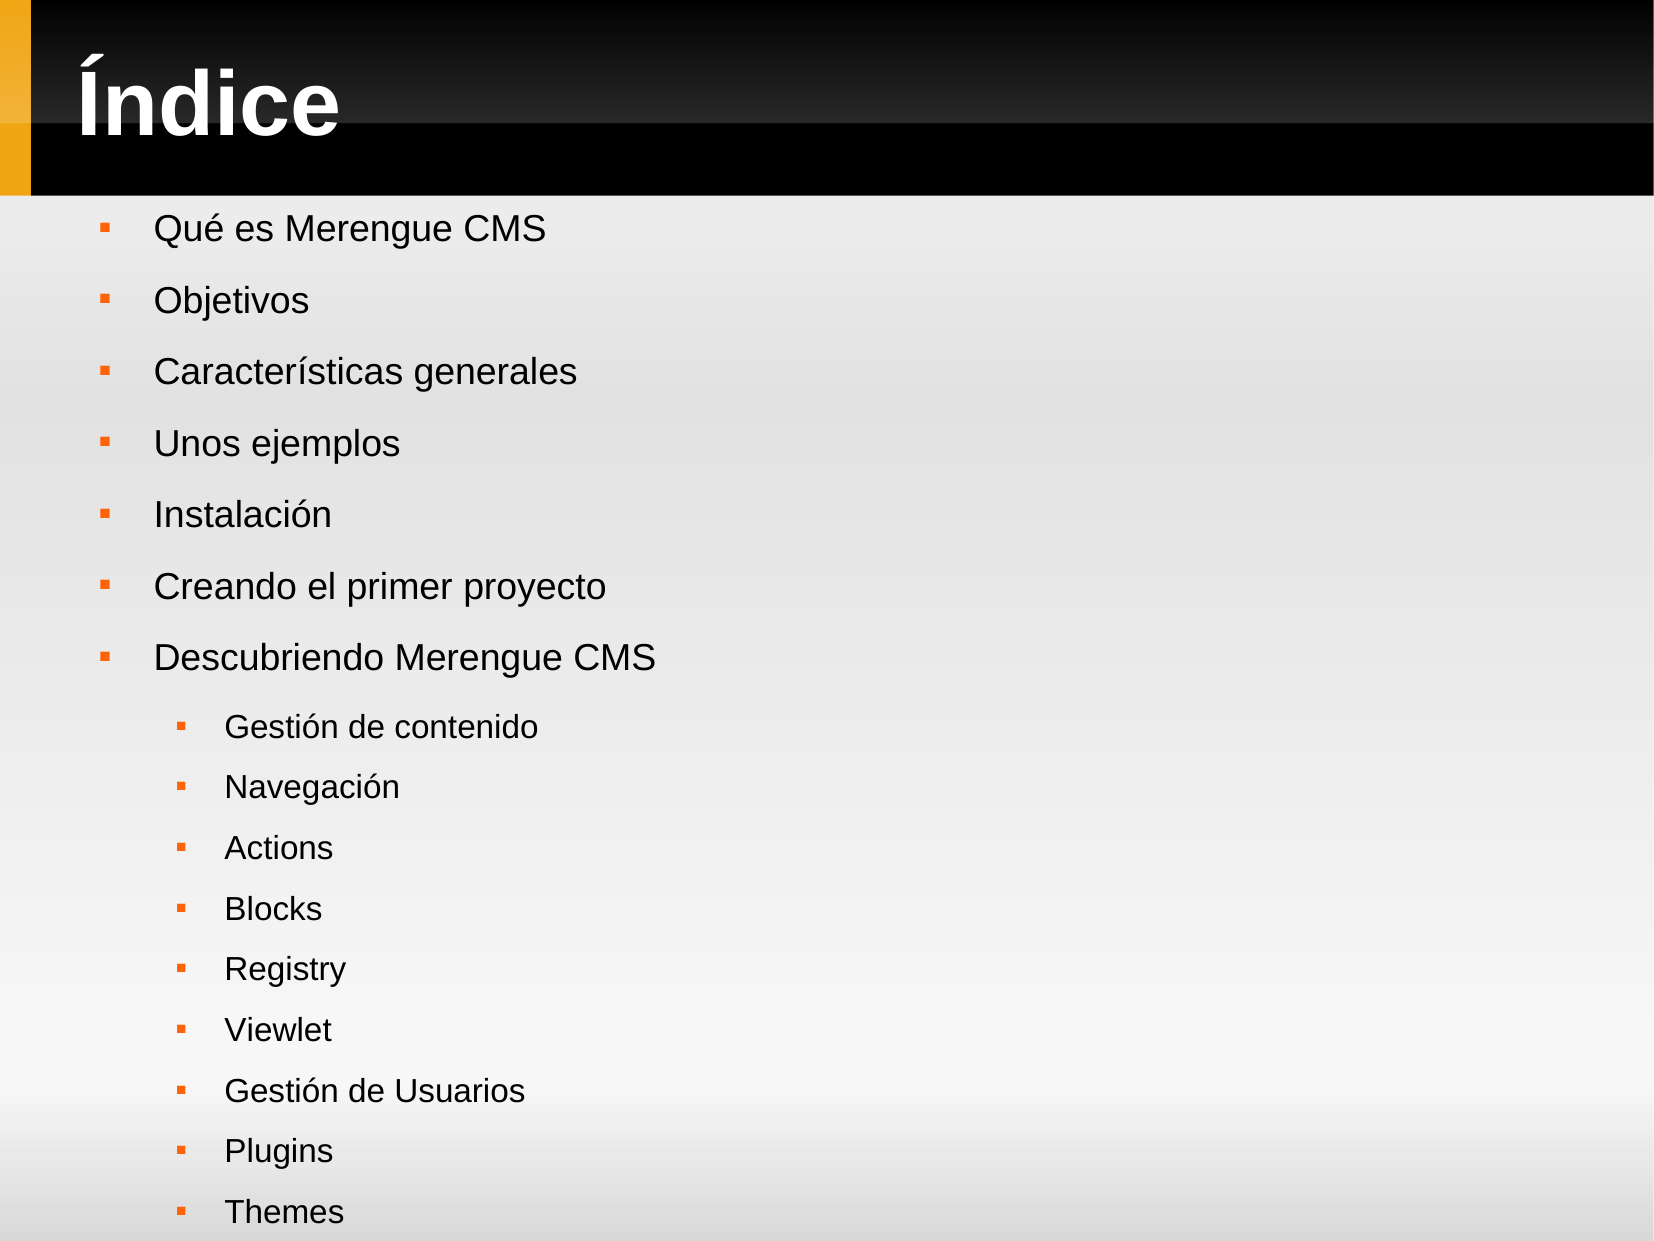

# Índice
Qué es Merengue CMS
Objetivos
Características generales
Unos ejemplos
Instalación
Creando el primer proyecto
Descubriendo Merengue CMS
Gestión de contenido
Navegación
Actions
Blocks
Registry
Viewlet
Gestión de Usuarios
Plugins
Themes